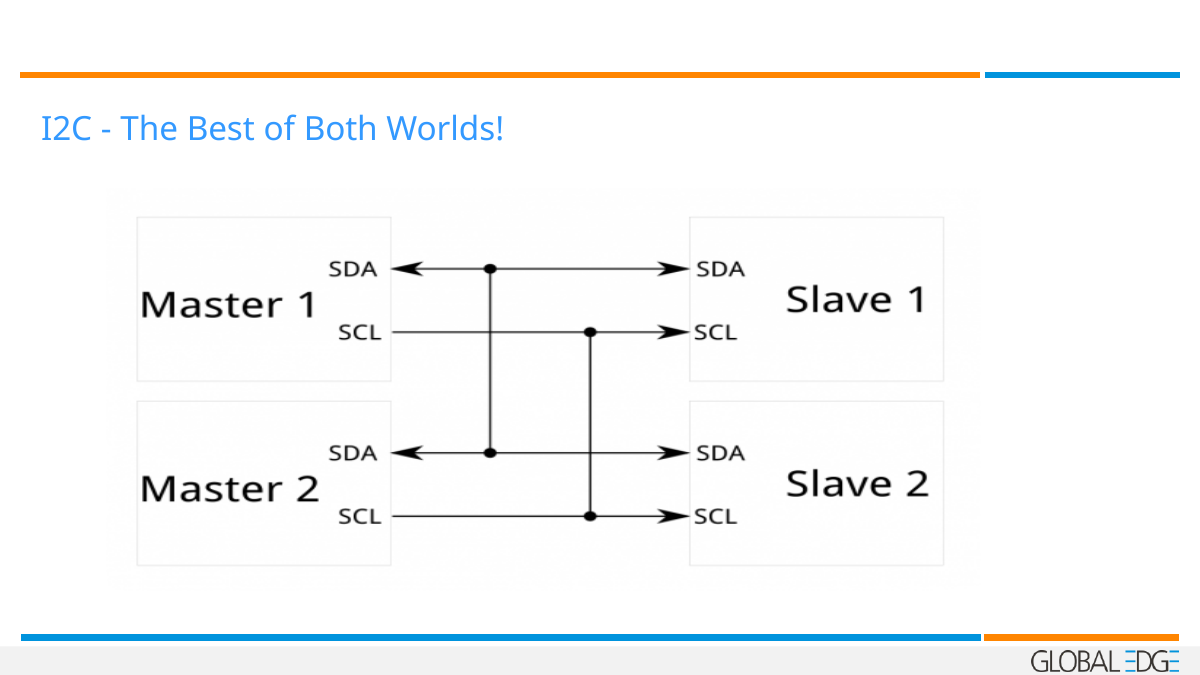

# I2C - The Best of Both Worlds!